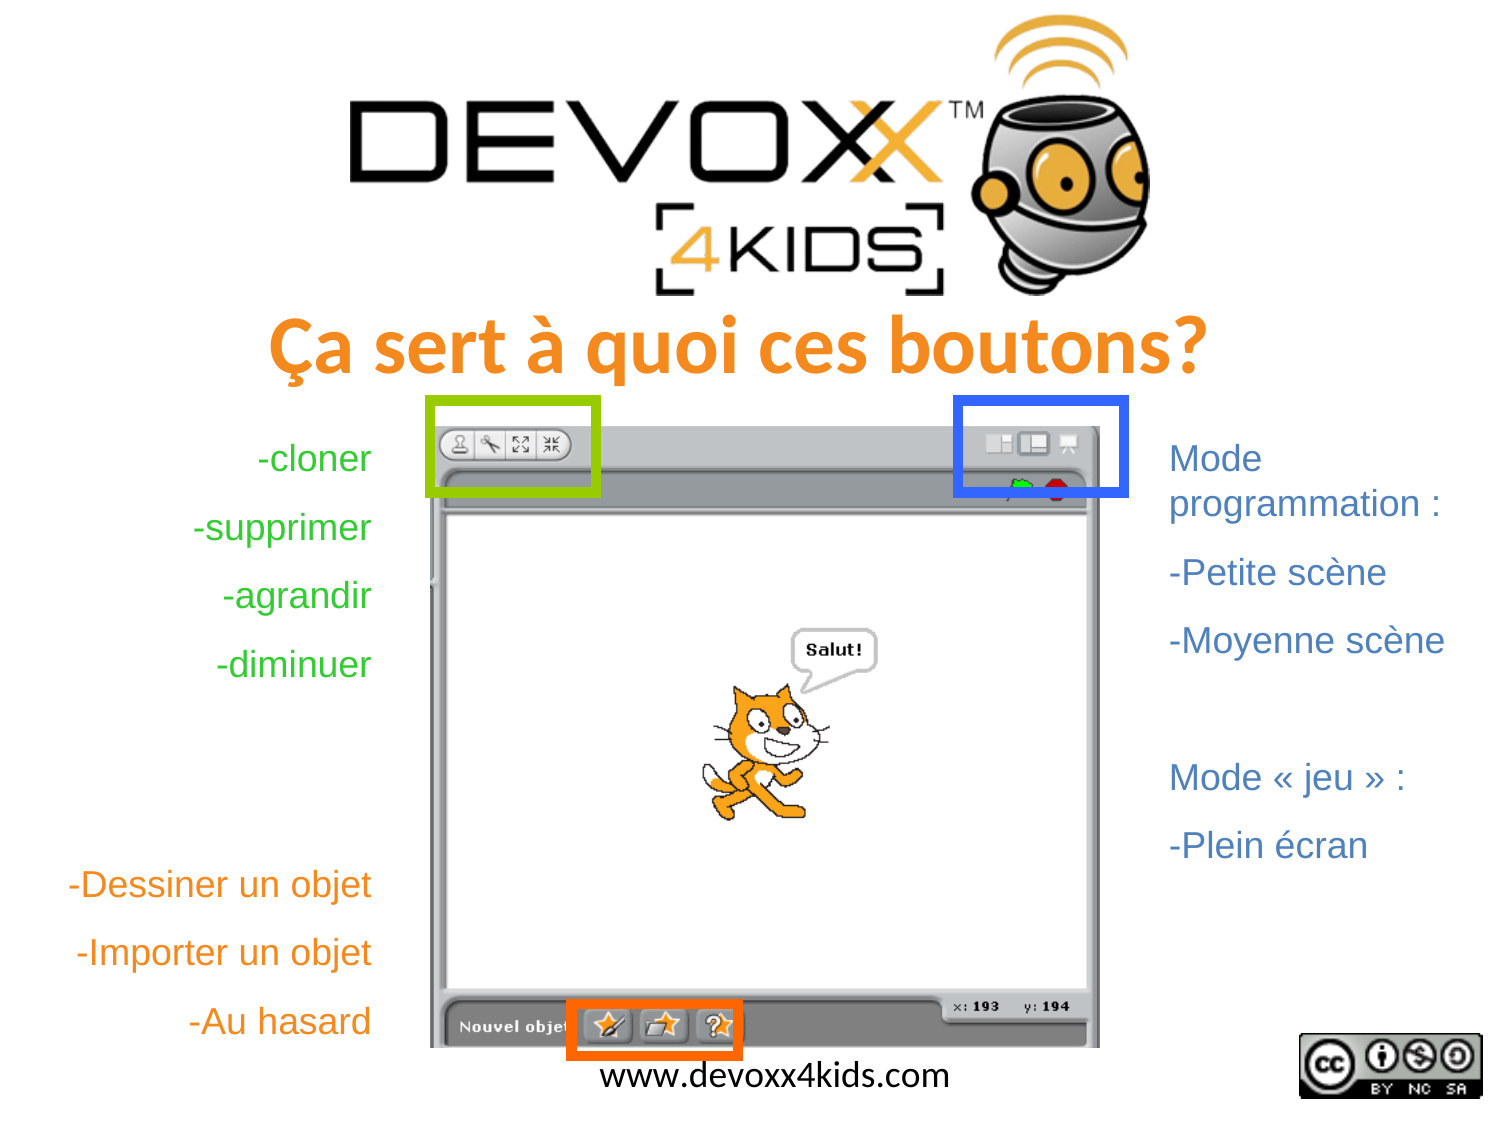

# Ça sert à quoi ces boutons?
-cloner
-supprimer
-agrandir
-diminuer
Mode programmation :
-Petite scène
-Moyenne scène
Mode « jeu » :
-Plein écran
-Dessiner un objet
-Importer un objet
-Au hasard